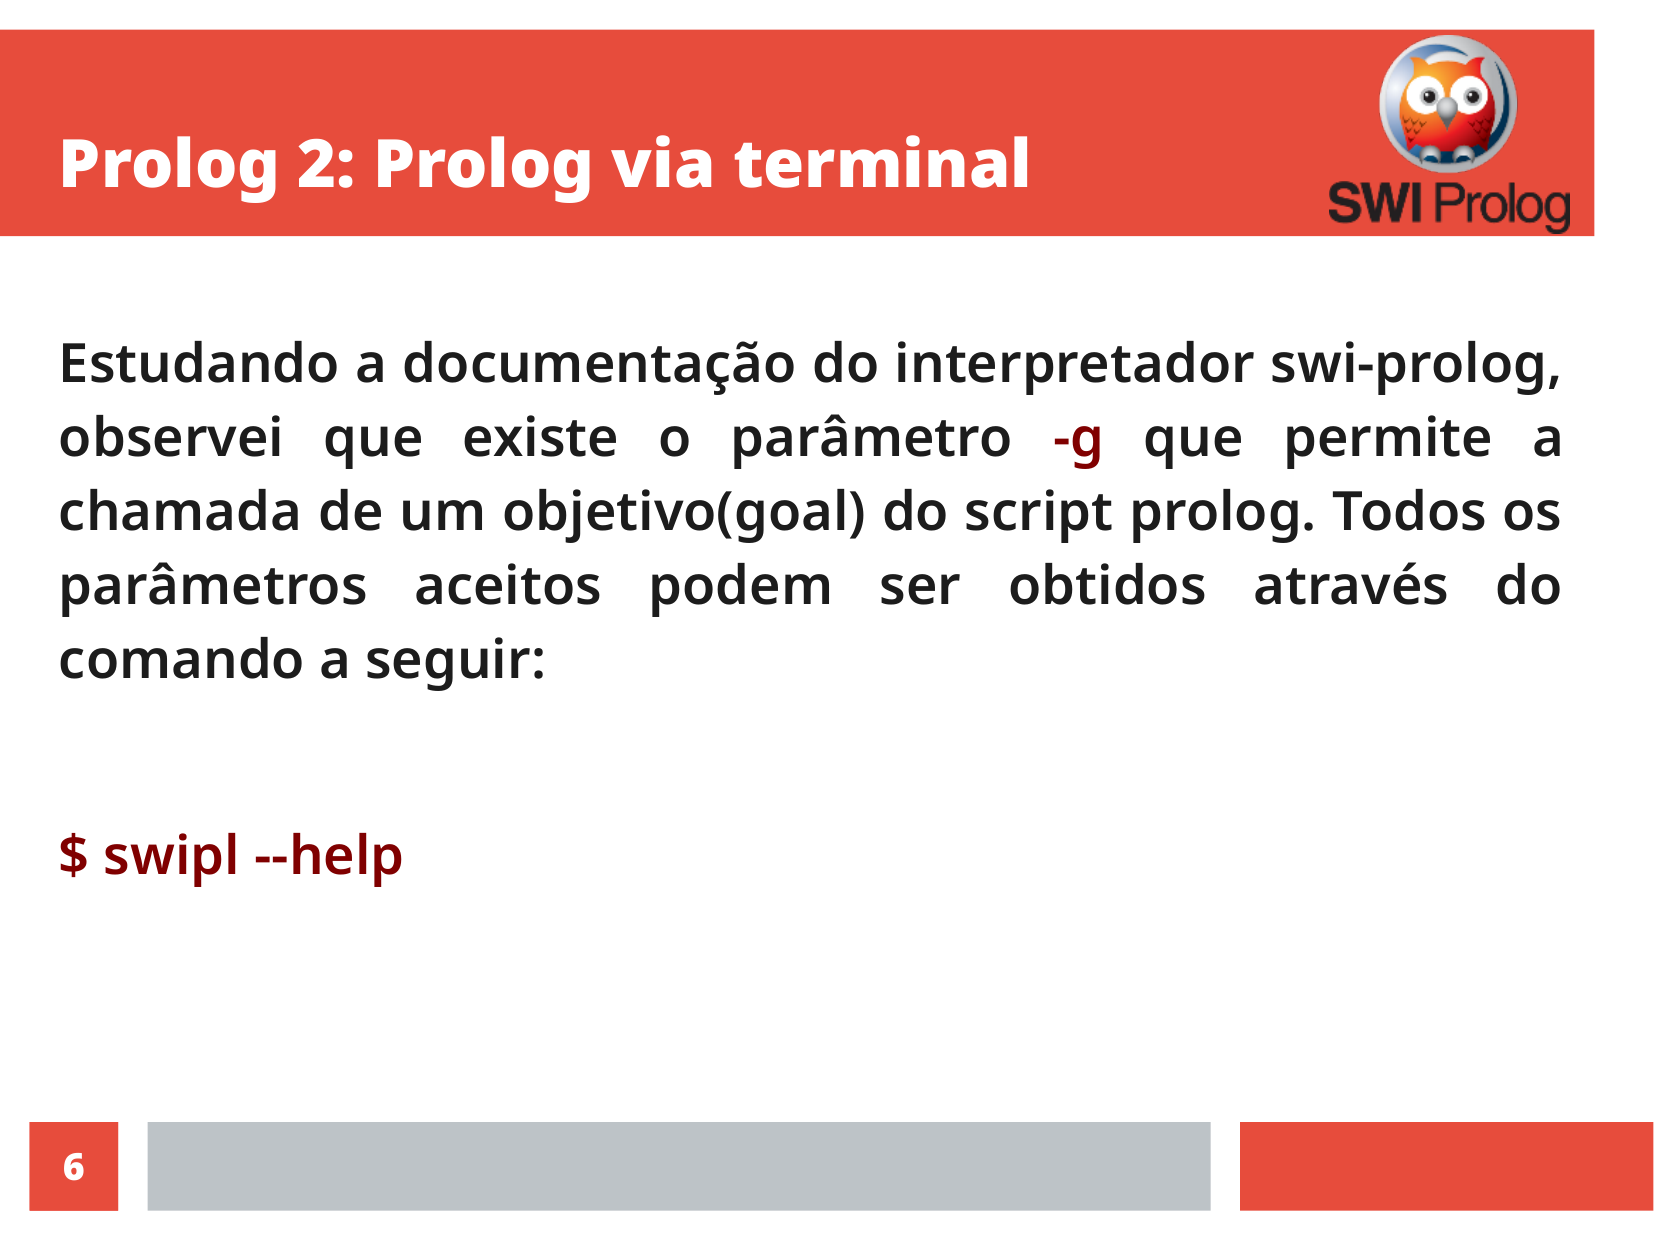

# Prolog 2: Prolog via terminal
Estudando a documentação do interpretador swi-prolog, observei que existe o parâmetro -g que permite a chamada de um objetivo(goal) do script prolog. Todos os parâmetros aceitos podem ser obtidos através do comando a seguir:
$ swipl --help
6